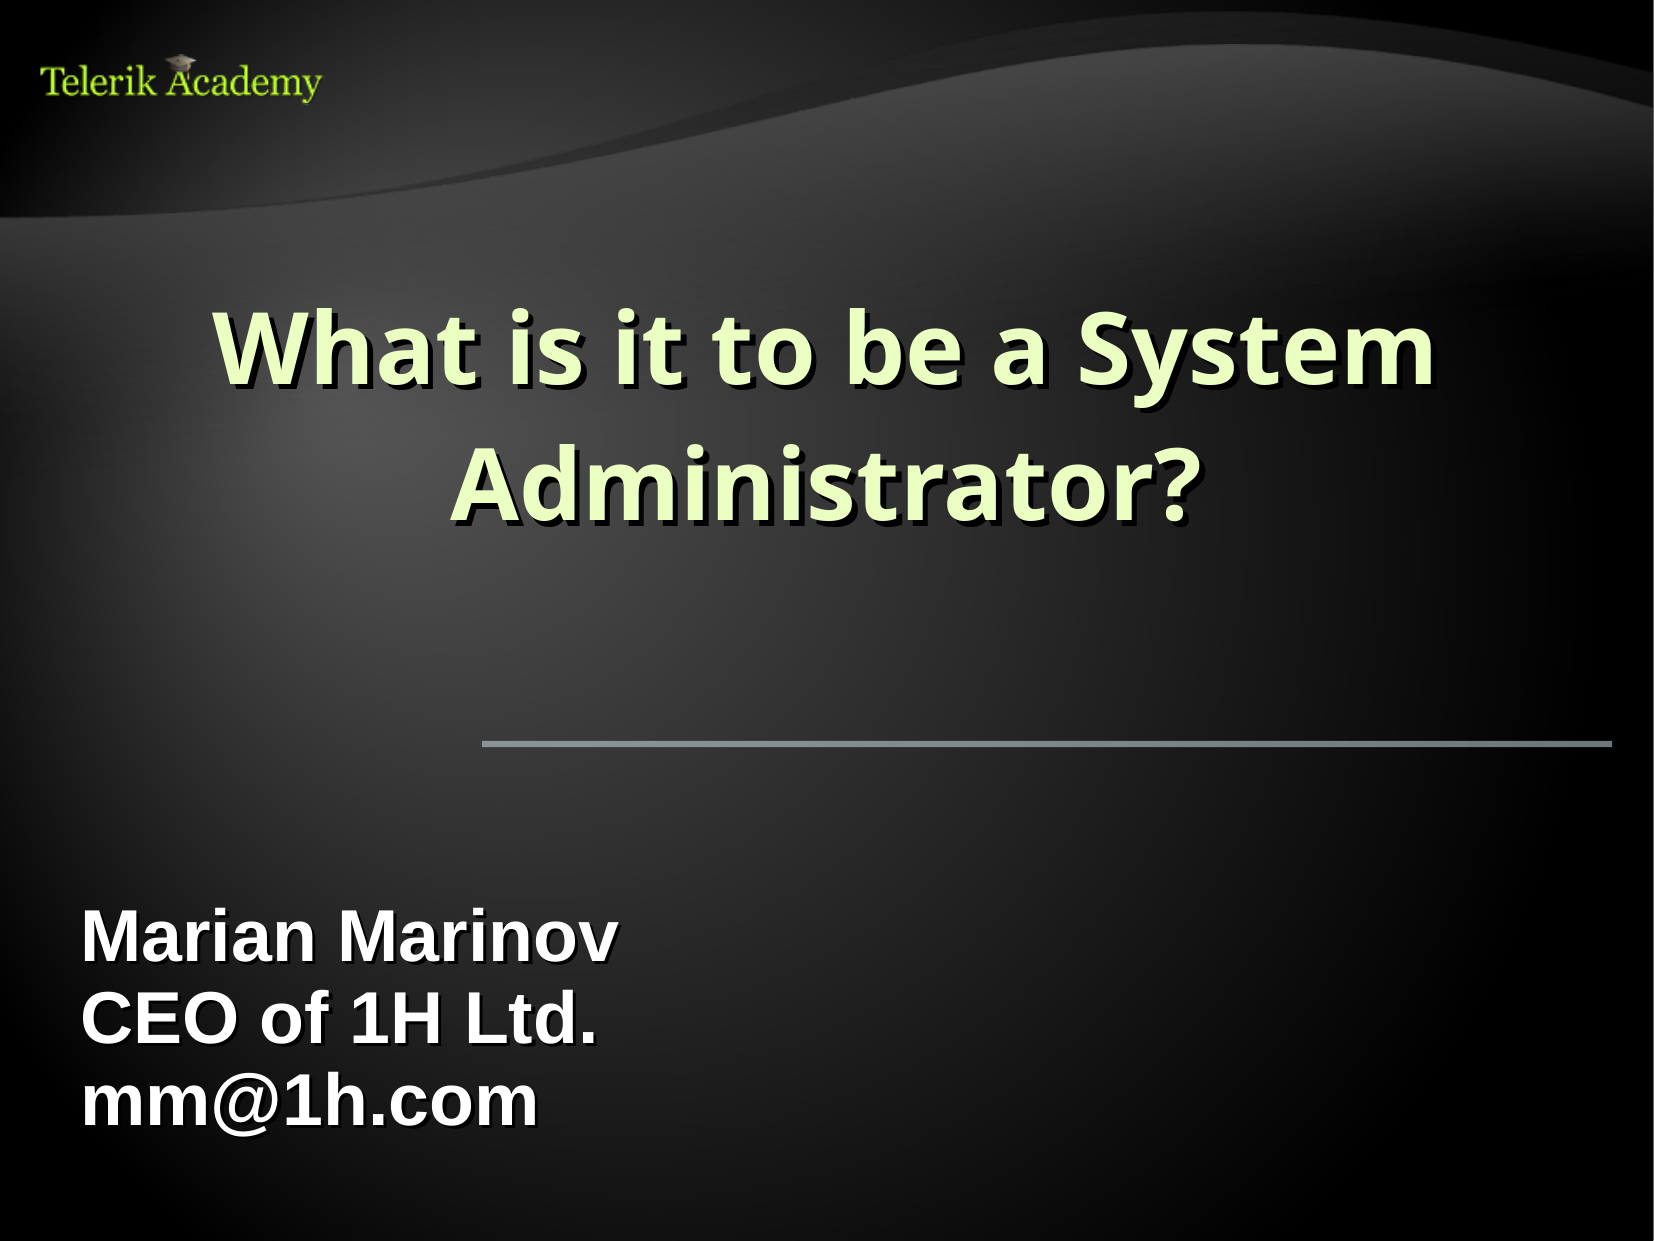

# What is it to be a System Administrator?
Marian Marinov
CEO of 1H Ltd.
mm@1h.com